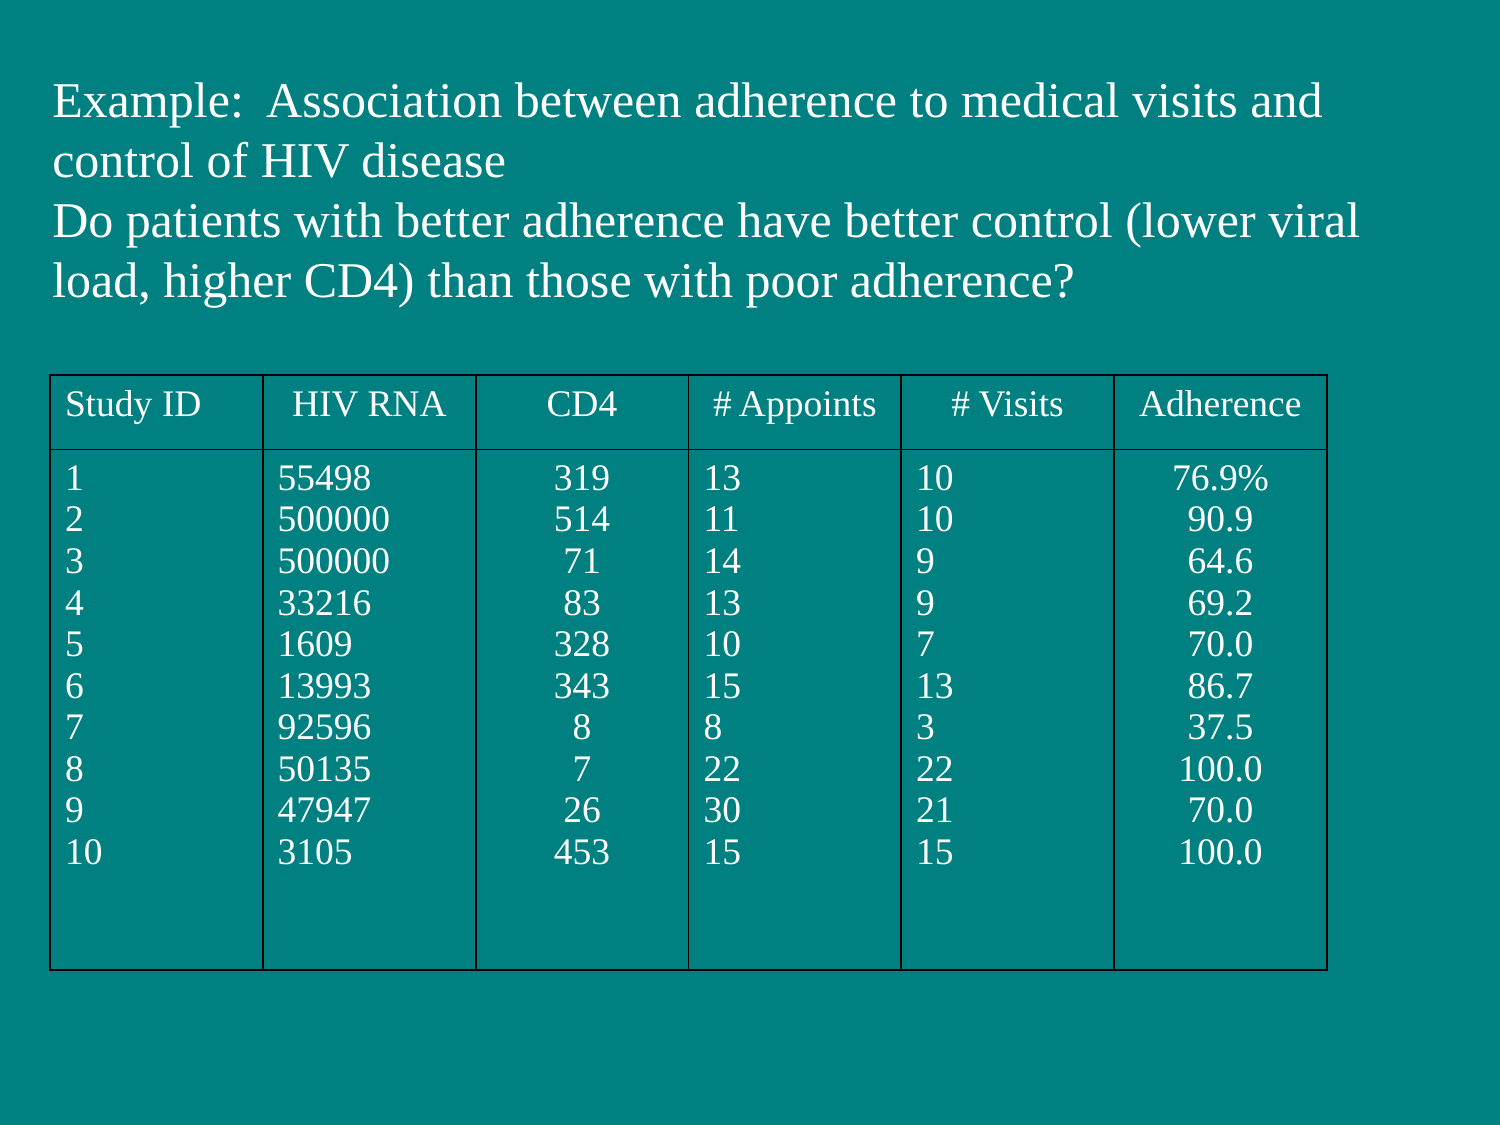

Example: Association between adherence to medical visits and control of HIV disease
Do patients with better adherence have better control (lower viral load, higher CD4) than those with poor adherence?
| Study ID | HIV RNA | CD4 | # Appoints | # Visits | Adherence |
| --- | --- | --- | --- | --- | --- |
| 1 2 3 4 5 6 7 8 9 10 | 55498 500000 500000 33216 1609 13993 92596 50135 47947 3105 | 319 514 71 83 328 343 8 7 26 453 | 13 11 14 13 10 15 8 22 30 15 | 10 10 9 9 7 13 3 22 21 15 | 76.9% 90.9 64.6 69.2 70.0 86.7 37.5 100.0 70.0 100.0 |